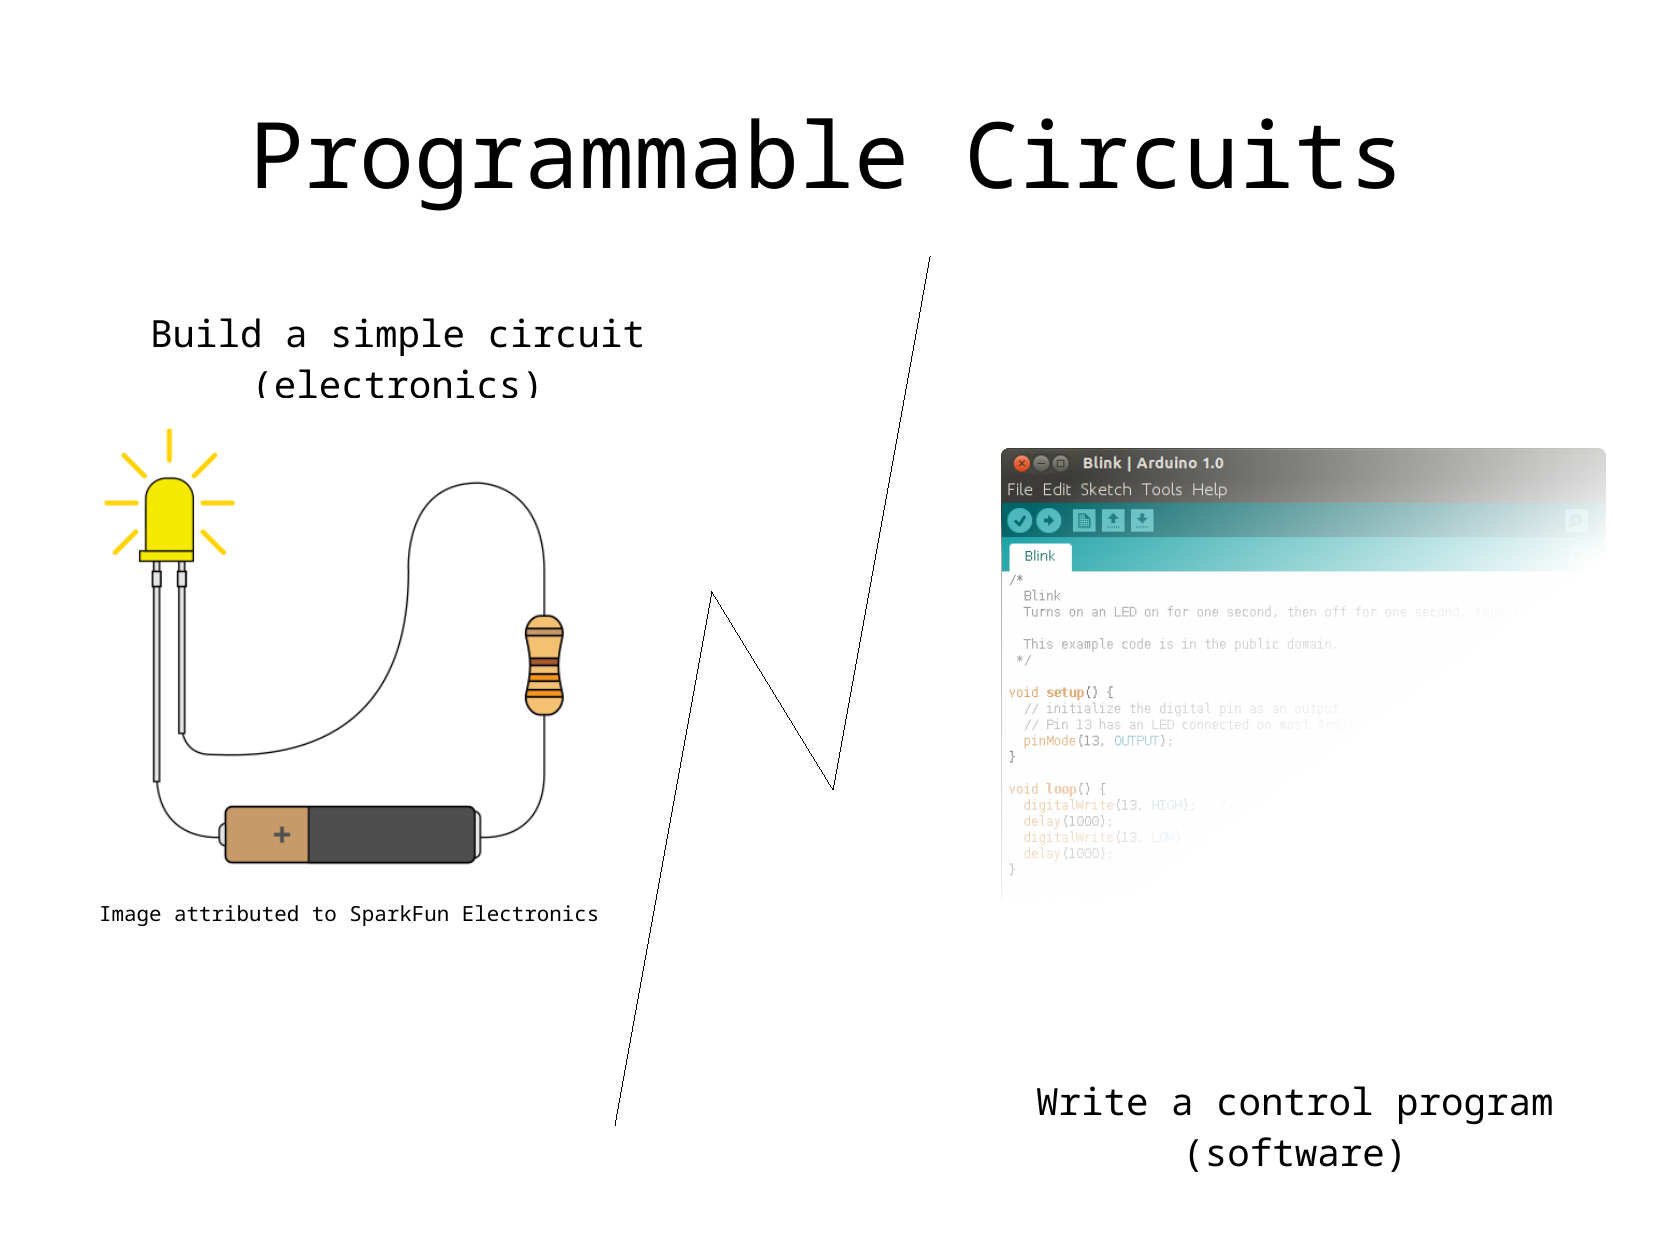

# Programmable Circuits
Build a simple circuit
(electronics)
Image attributed to SparkFun Electronics
Write a control program
(software)